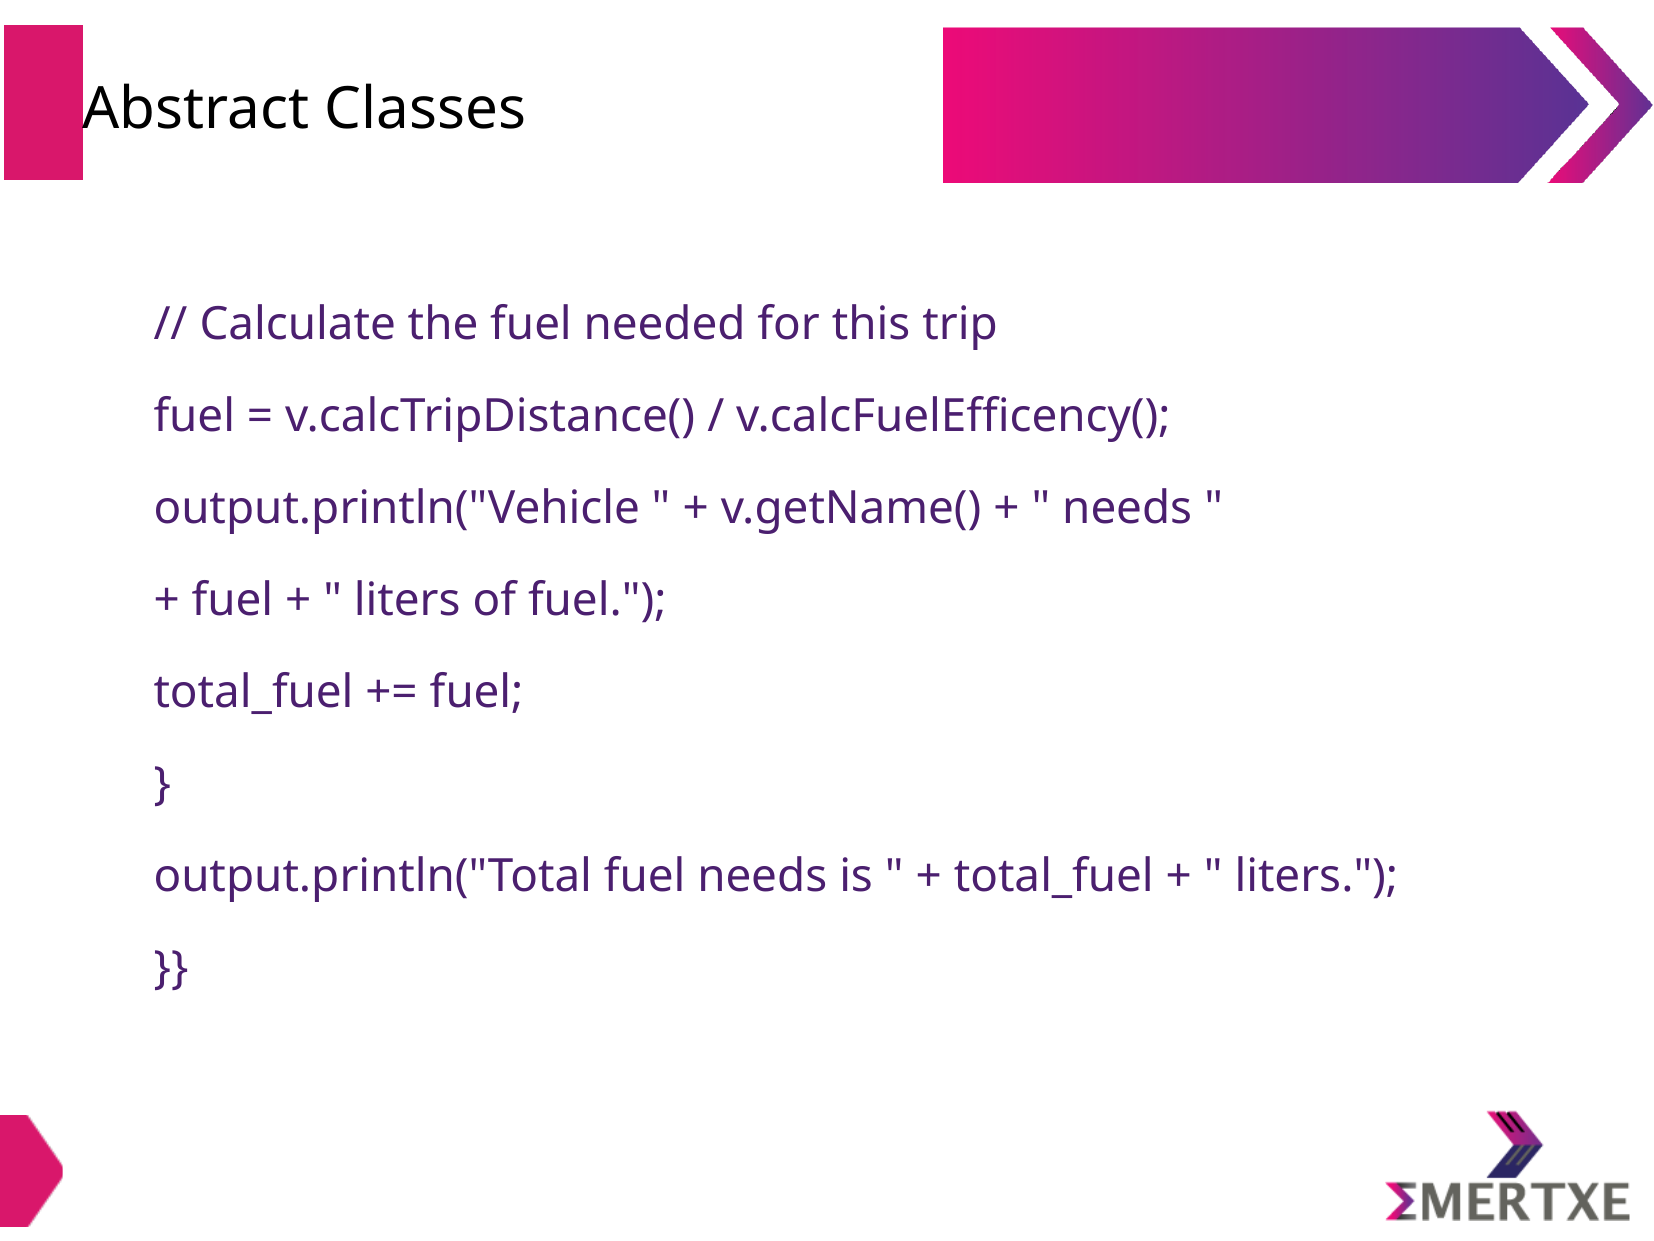

# Abstract Classes
// Calculate the fuel needed for this trip
fuel = v.calcTripDistance() / v.calcFuelEfficency();
output.println("Vehicle " + v.getName() + " needs "
+ fuel + " liters of fuel.");
total_fuel += fuel;
}
output.println("Total fuel needs is " + total_fuel + " liters.");
}}